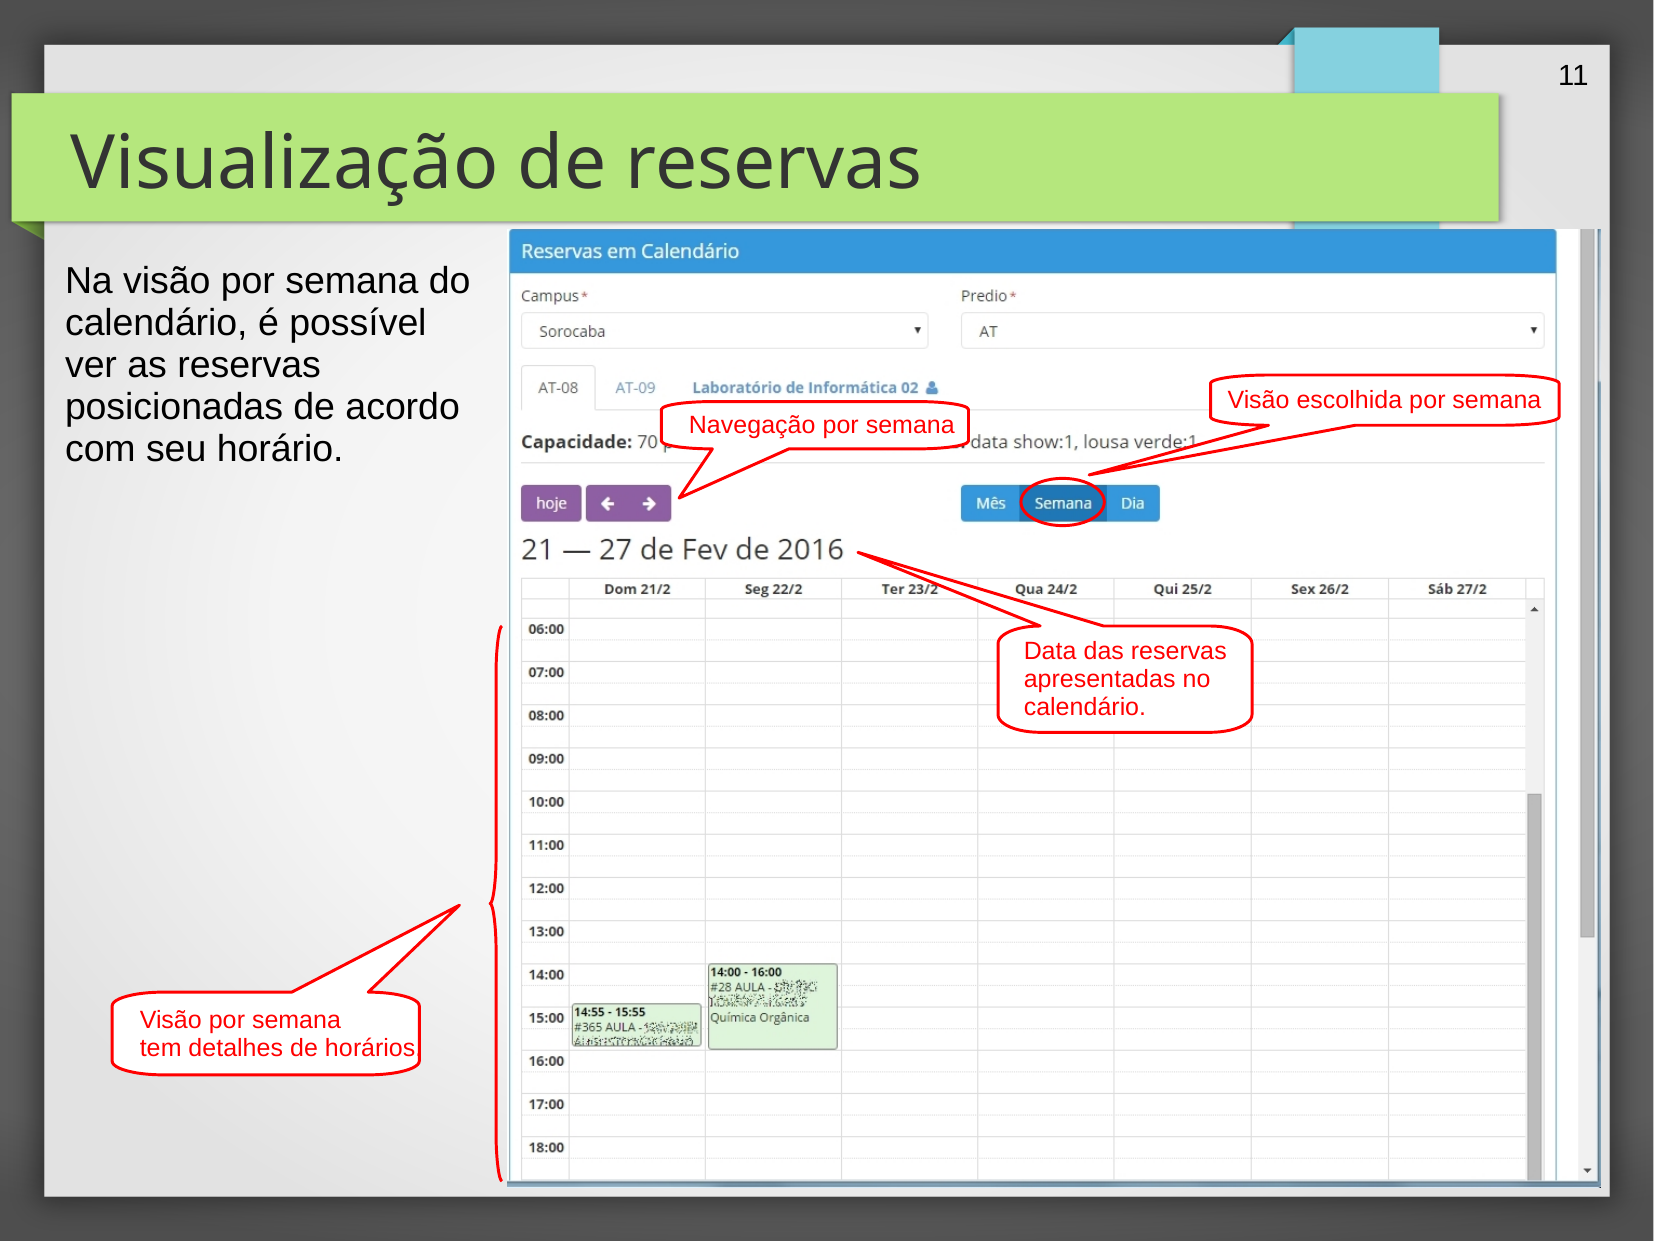

11
# Visualização de reservas
Na visão por semana do calendário, é possível ver as reservas posicionadas de acordo com seu horário.
Visão escolhida por semana
Navegação por semana
Data das reservas
apresentadas no
calendário.
Visão por semana
tem detalhes de horários.